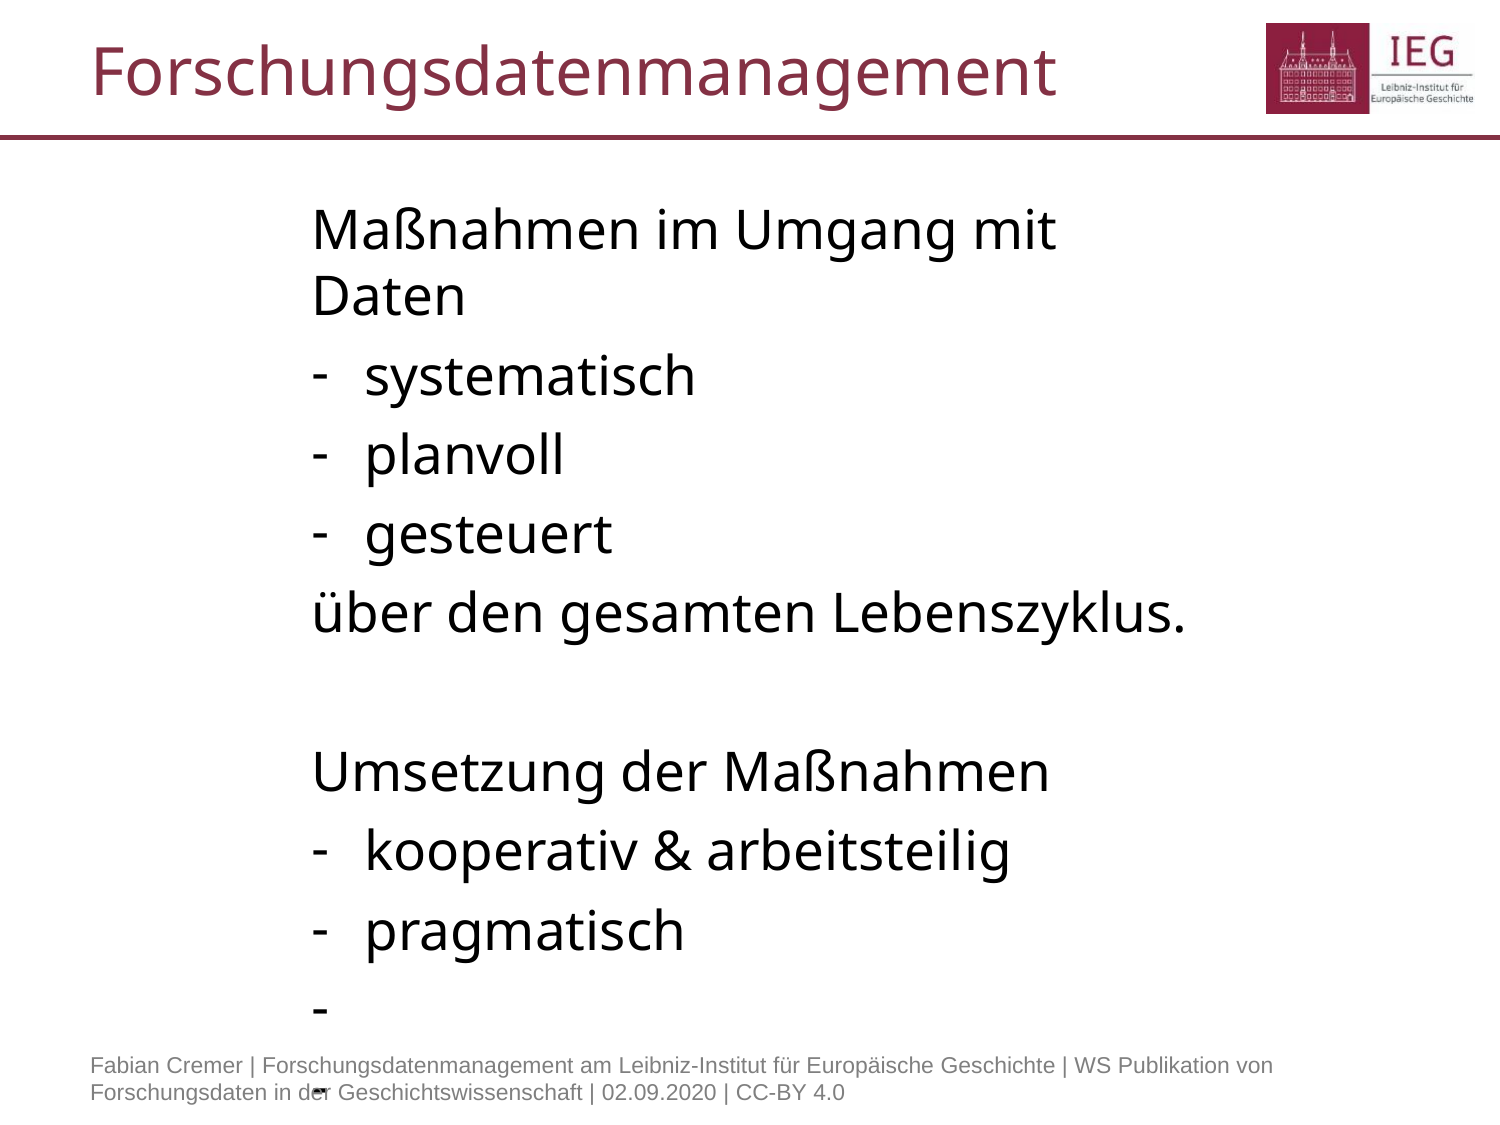

# Forschungsdatenmanagement
Maßnahmen im Umgang mit Daten
systematisch
planvoll
gesteuert
über den gesamten Lebenszyklus.
Umsetzung der Maßnahmen
kooperativ & arbeitsteilig
pragmatisch
Fabian Cremer | Forschungsdatenmanagement am Leibniz-Institut für Europäische Geschichte | WS Publikation von Forschungsdaten in der Geschichtswissenschaft | 02.09.2020 | CC-BY 4.0